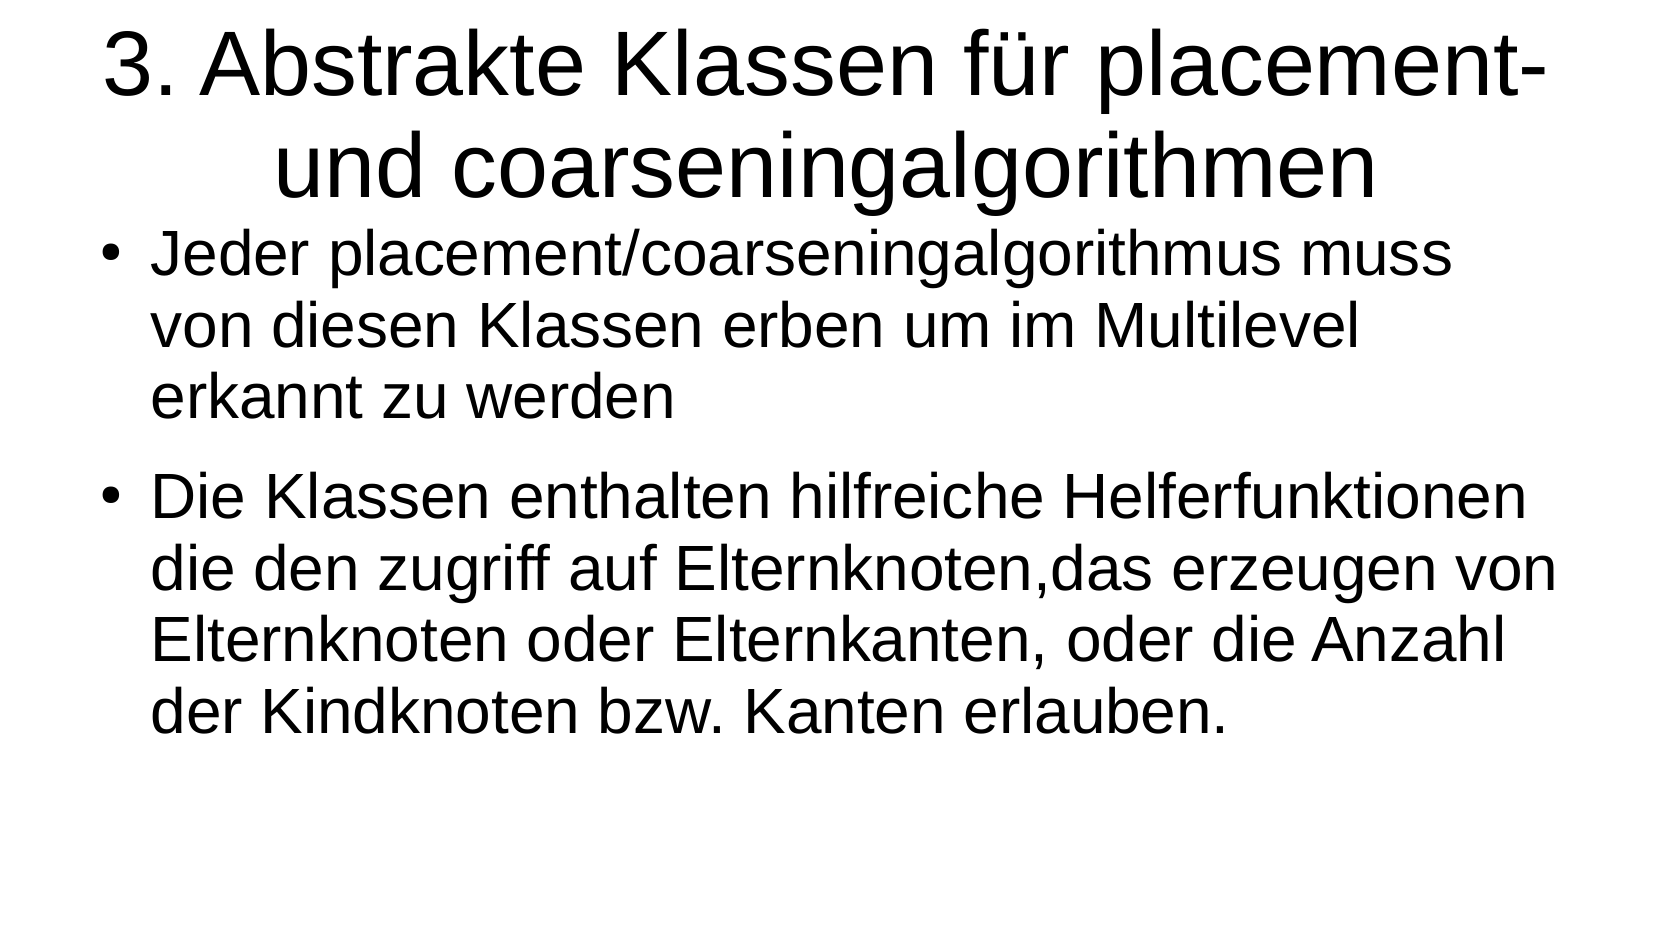

# 3. Abstrakte Klassen für placement- und coarseningalgorithmen
Jeder placement/coarseningalgorithmus muss von diesen Klassen erben um im Multilevel erkannt zu werden
Die Klassen enthalten hilfreiche Helferfunktionen die den zugriff auf Elternknoten,das erzeugen von Elternknoten oder Elternkanten, oder die Anzahl der Kindknoten bzw. Kanten erlauben.